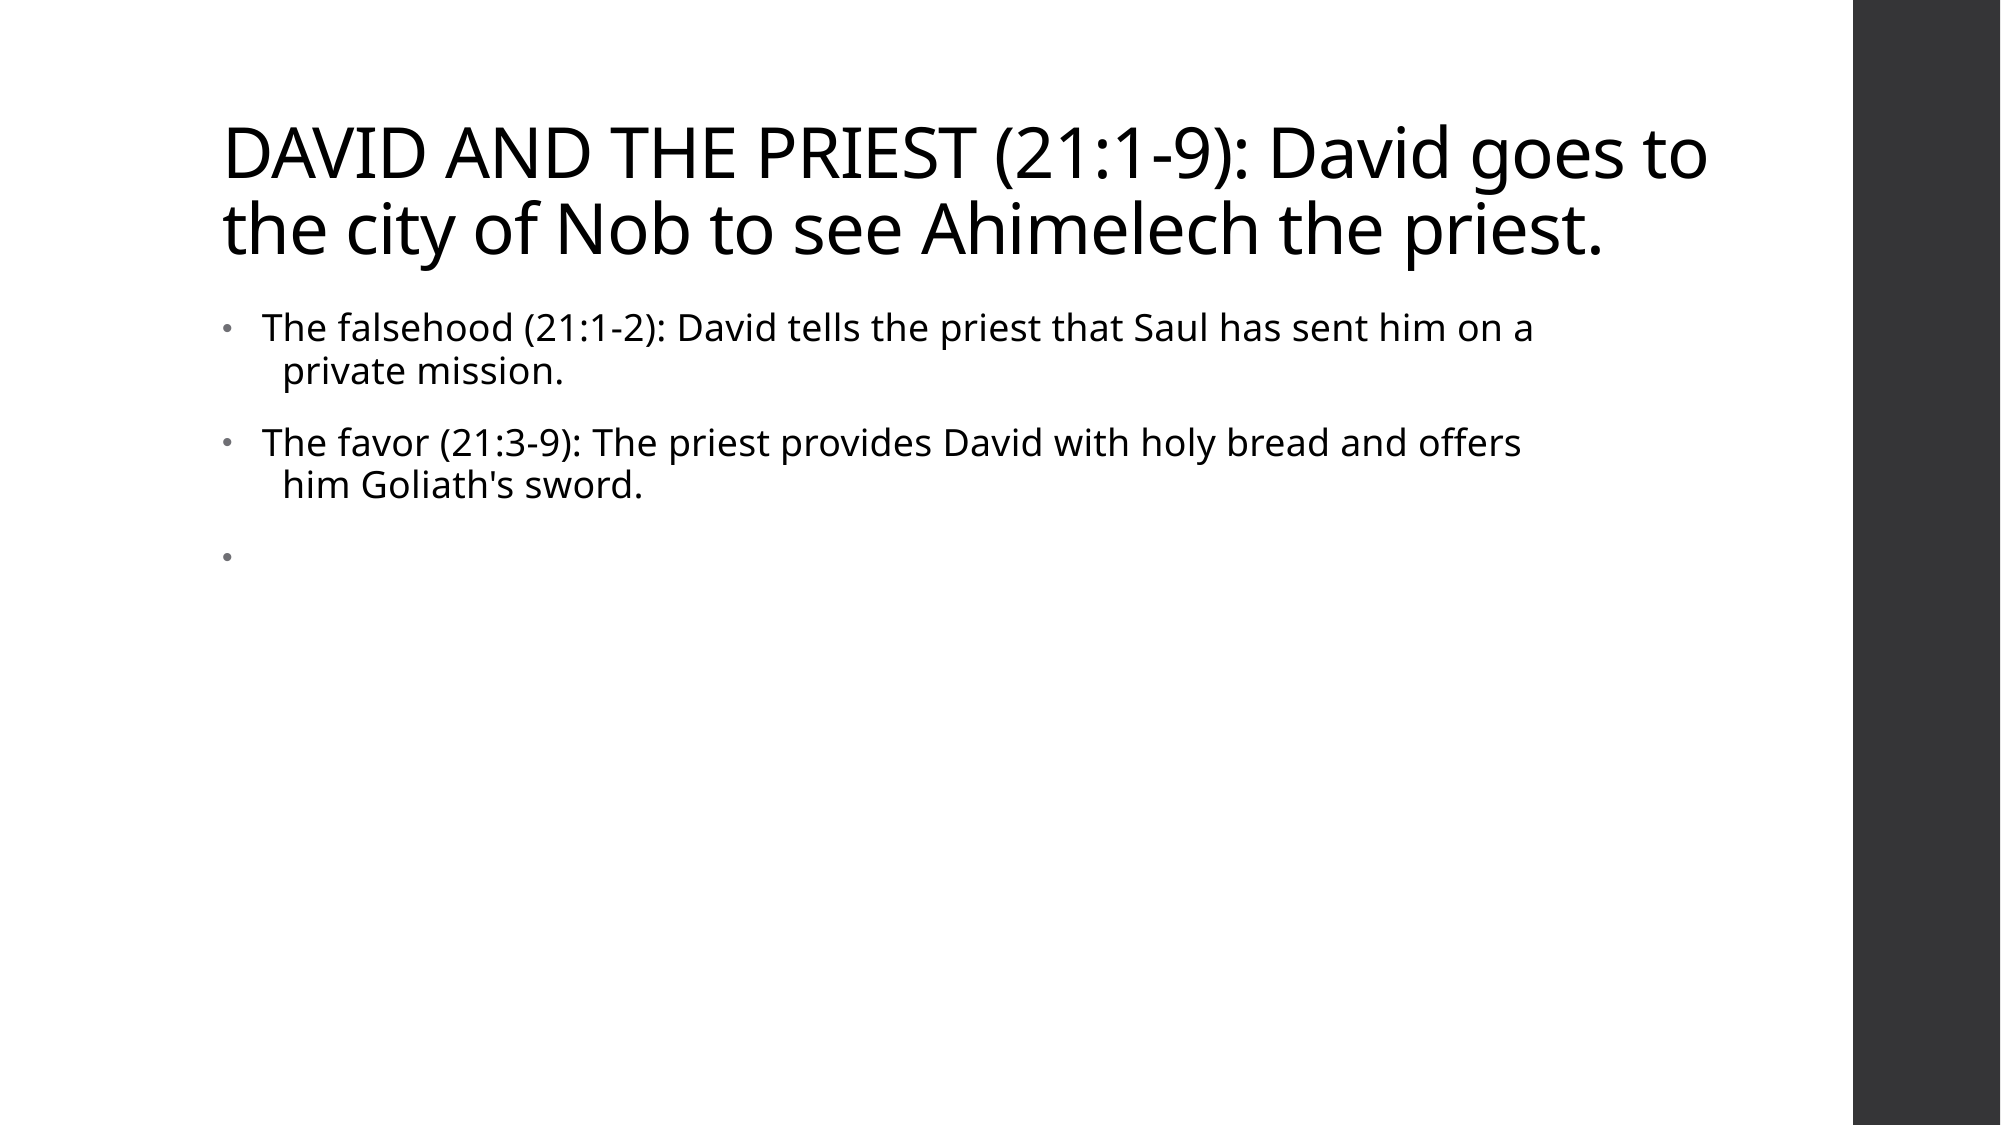

# DAVID AND THE PRIEST (21:1-9): David goes to the city of Nob to see Ahimelech the priest.
 The falsehood (21:1-2): David tells the priest that Saul has sent him on a private mission.
 The favor (21:3-9): The priest provides David with holy bread and offers him Goliath's sword.